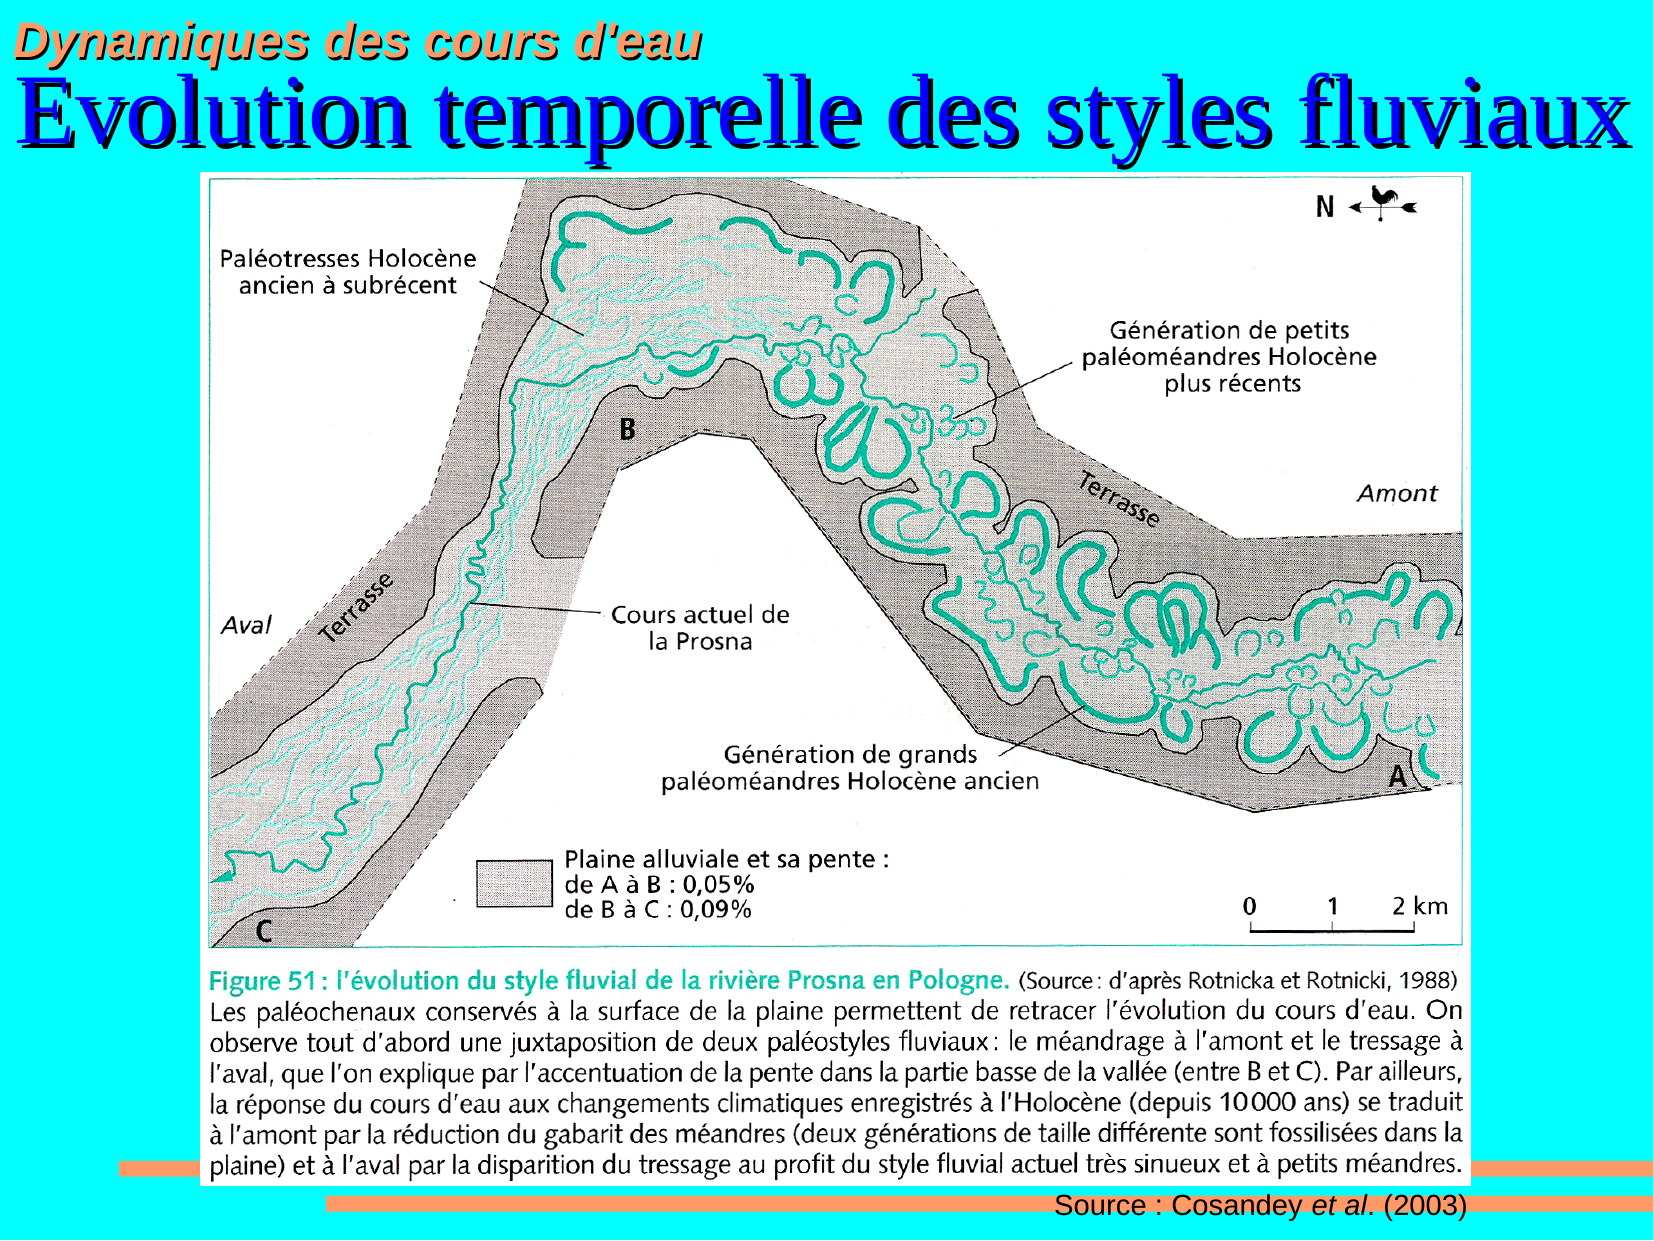

# Dynamiques des cours d'eau
Evolution temporelle des styles fluviaux
Source : Cosandey et al. (2003)